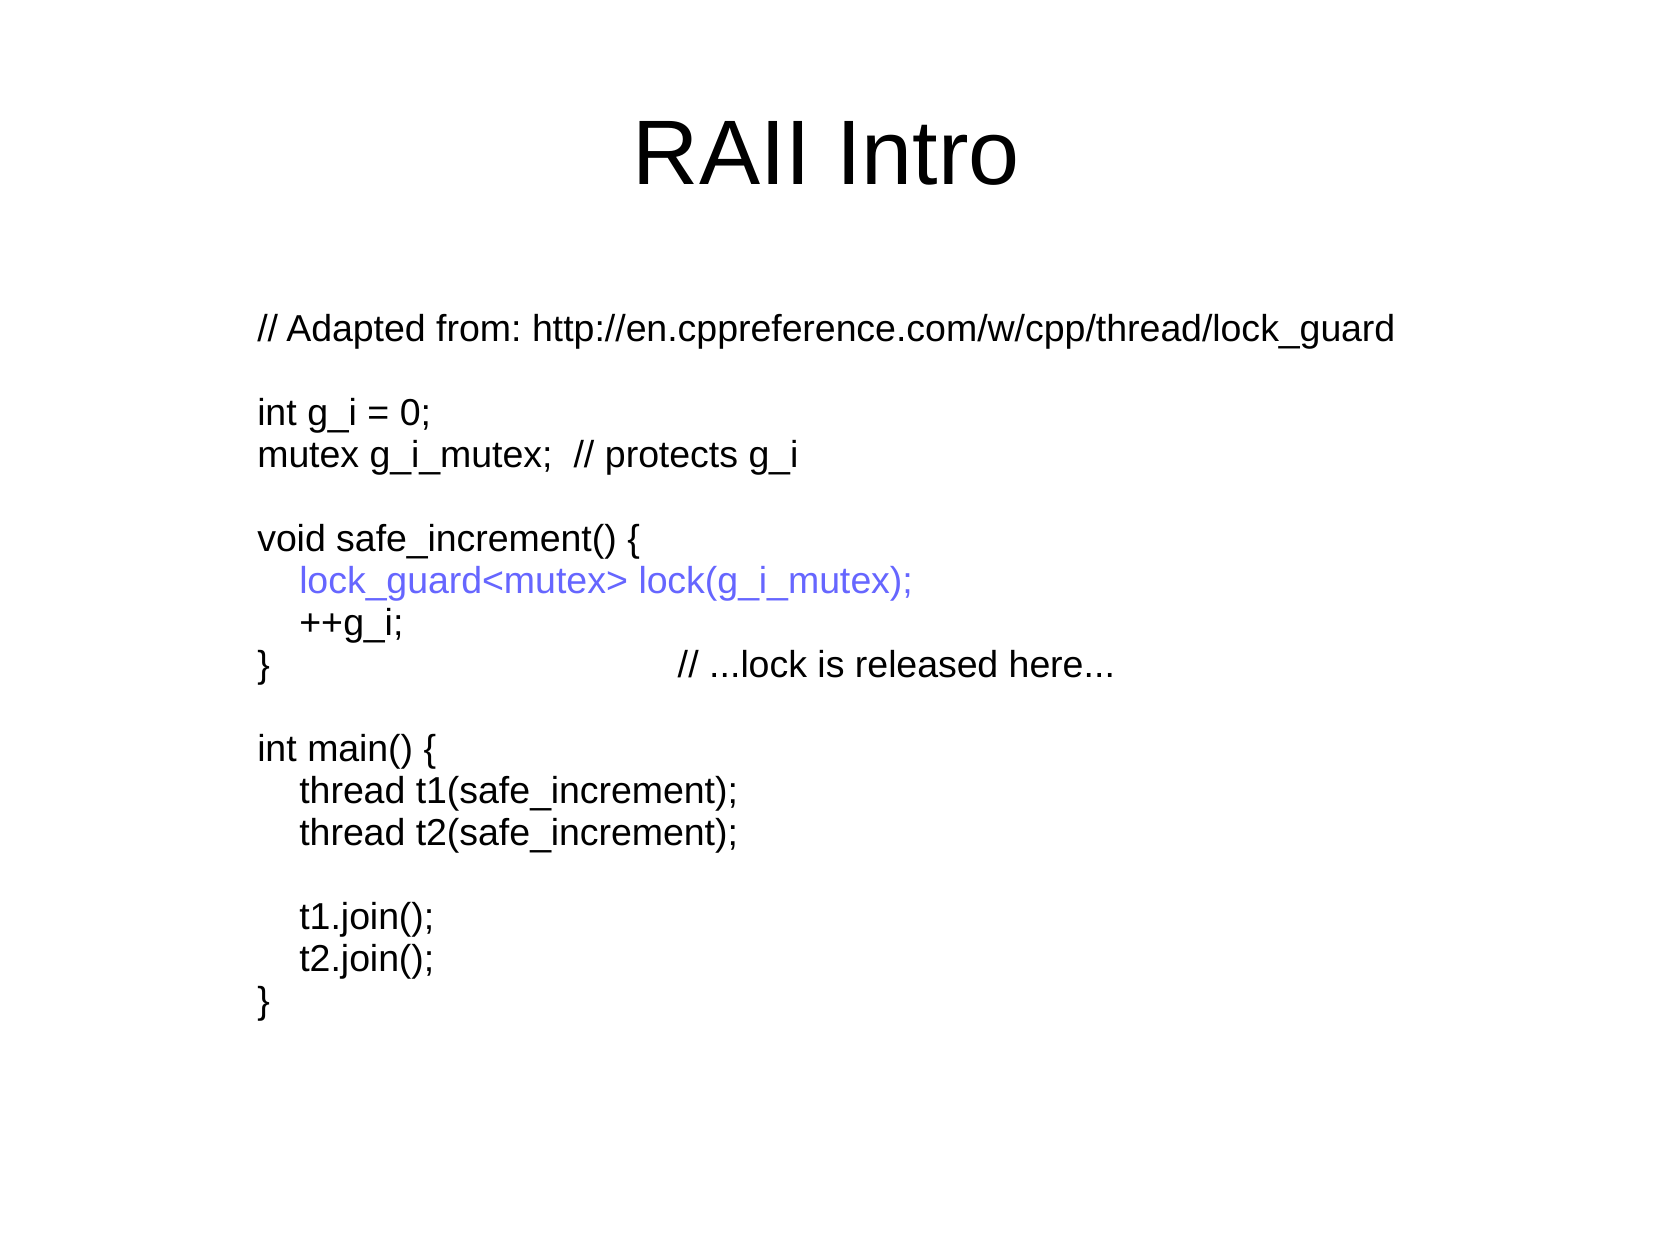

# RAII Intro
// Adapted from: http://en.cppreference.com/w/cpp/thread/lock_guard
int g_i = 0;
mutex g_i_mutex; // protects g_i
void safe_increment() {
 lock_guard<mutex> lock(g_i_mutex);
 ++g_i;
} // ...lock is released here...
int main() {
 thread t1(safe_increment);
 thread t2(safe_increment);
 t1.join();
 t2.join();
}